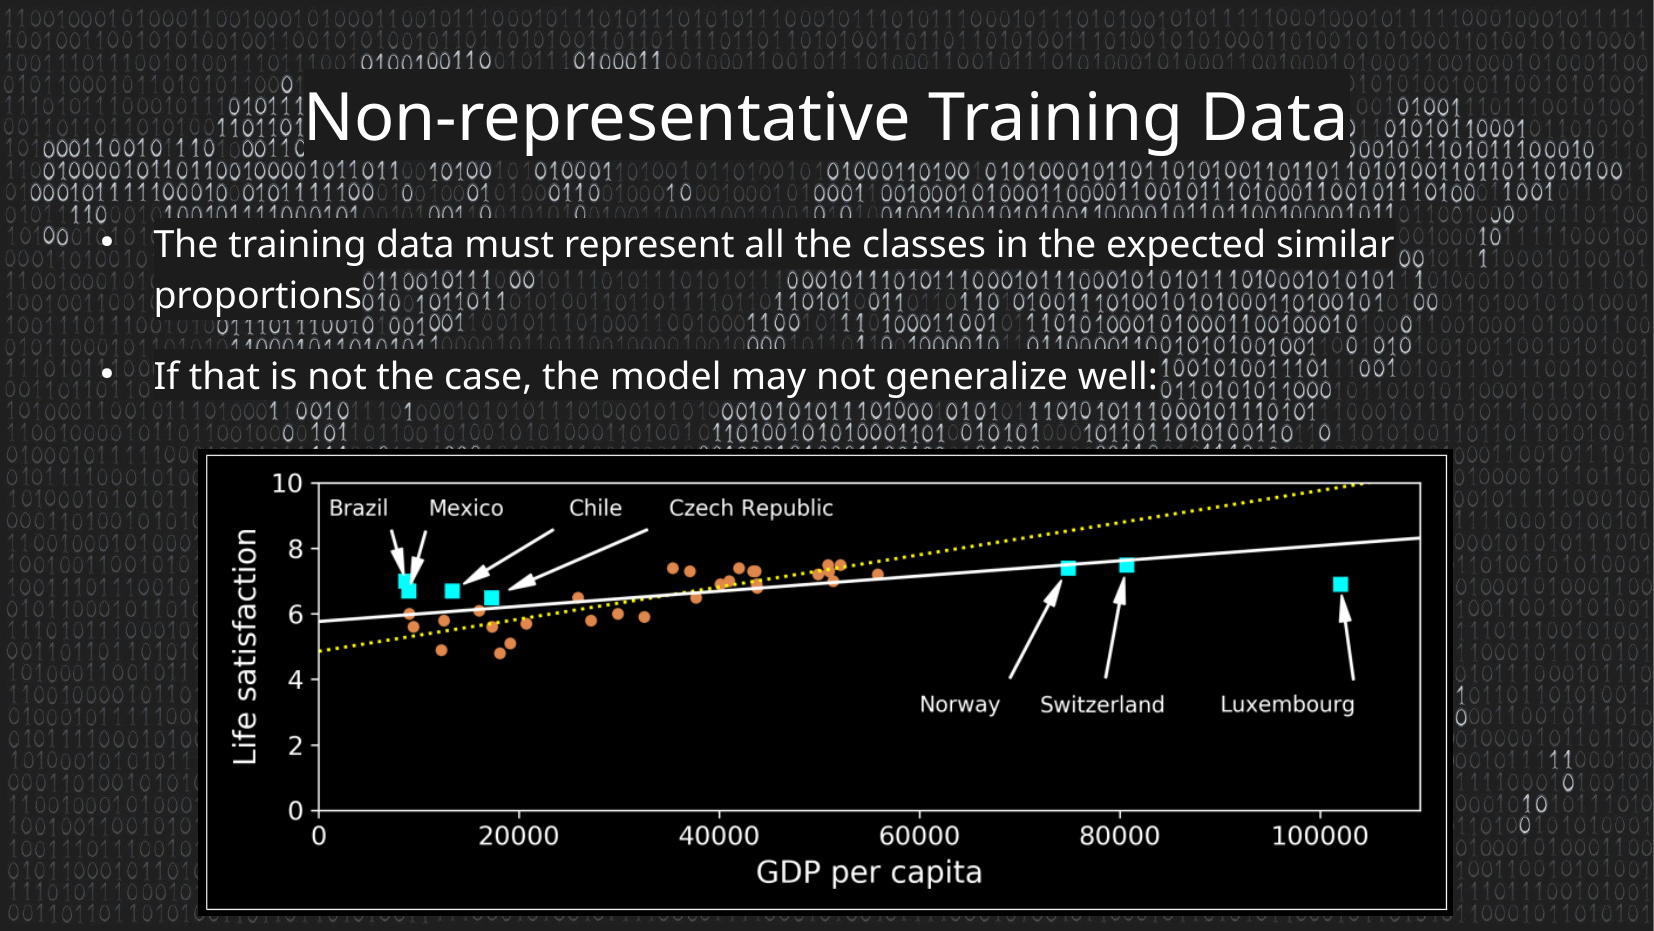

# Non-representative Training Data
The training data must represent all the classes in the expected similar proportions
If that is not the case, the model may not generalize well: